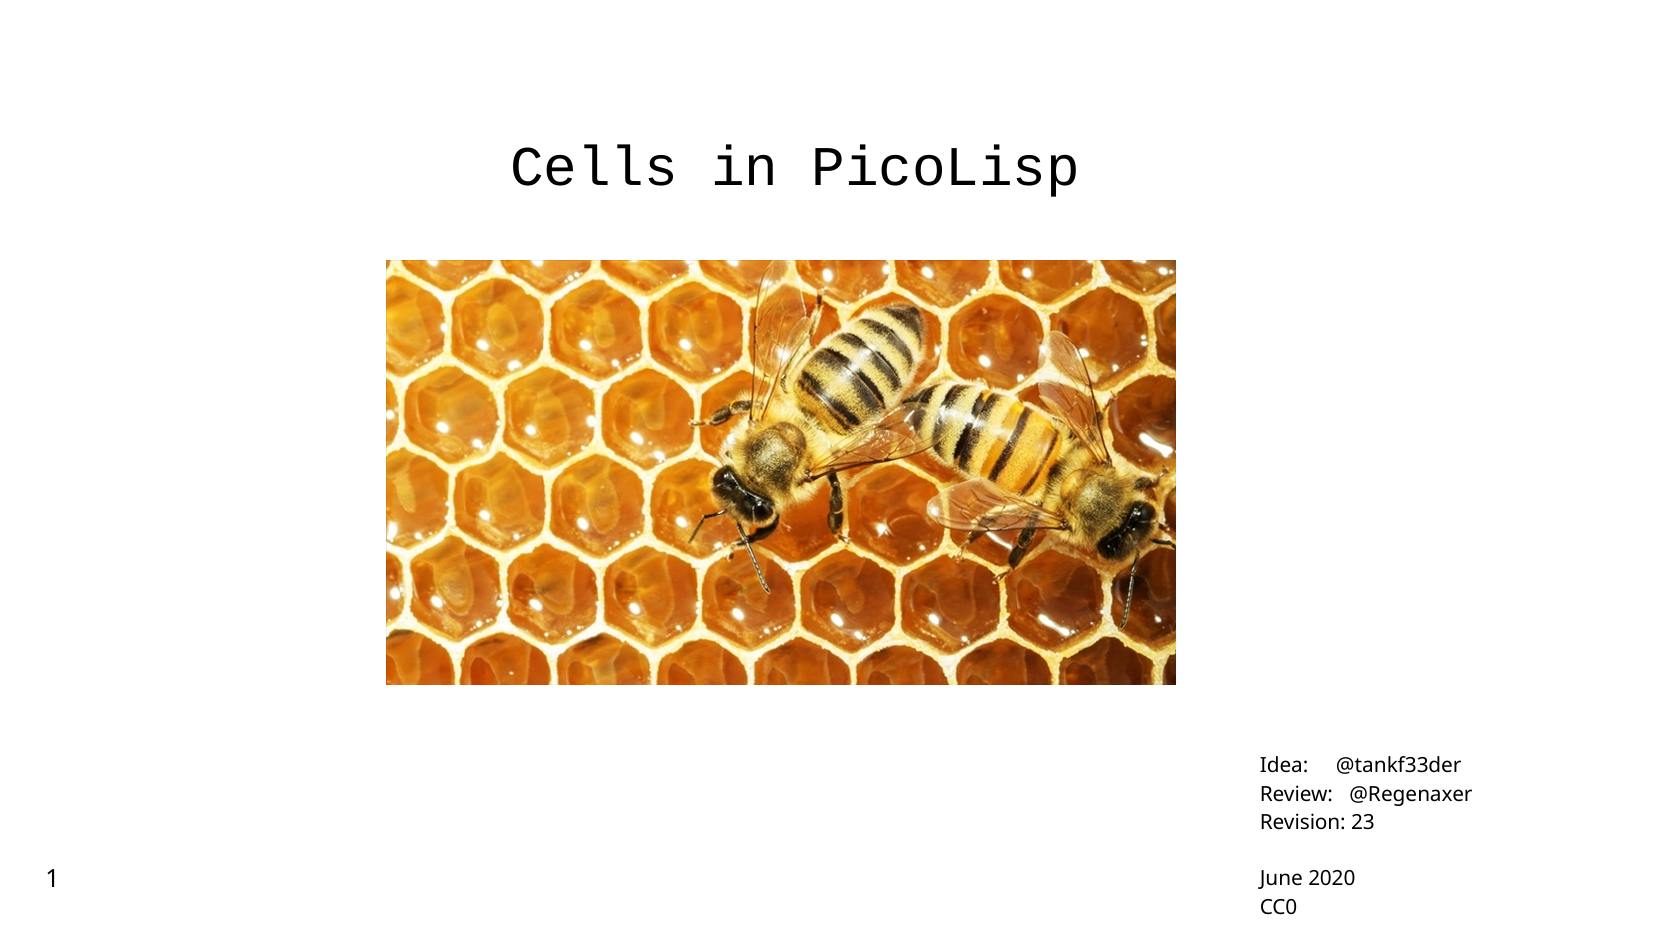

Cells in PicoLisp
Idea: @tankf33der
Review: @Regenaxer
Revision: 23
June 2020
CC0
1